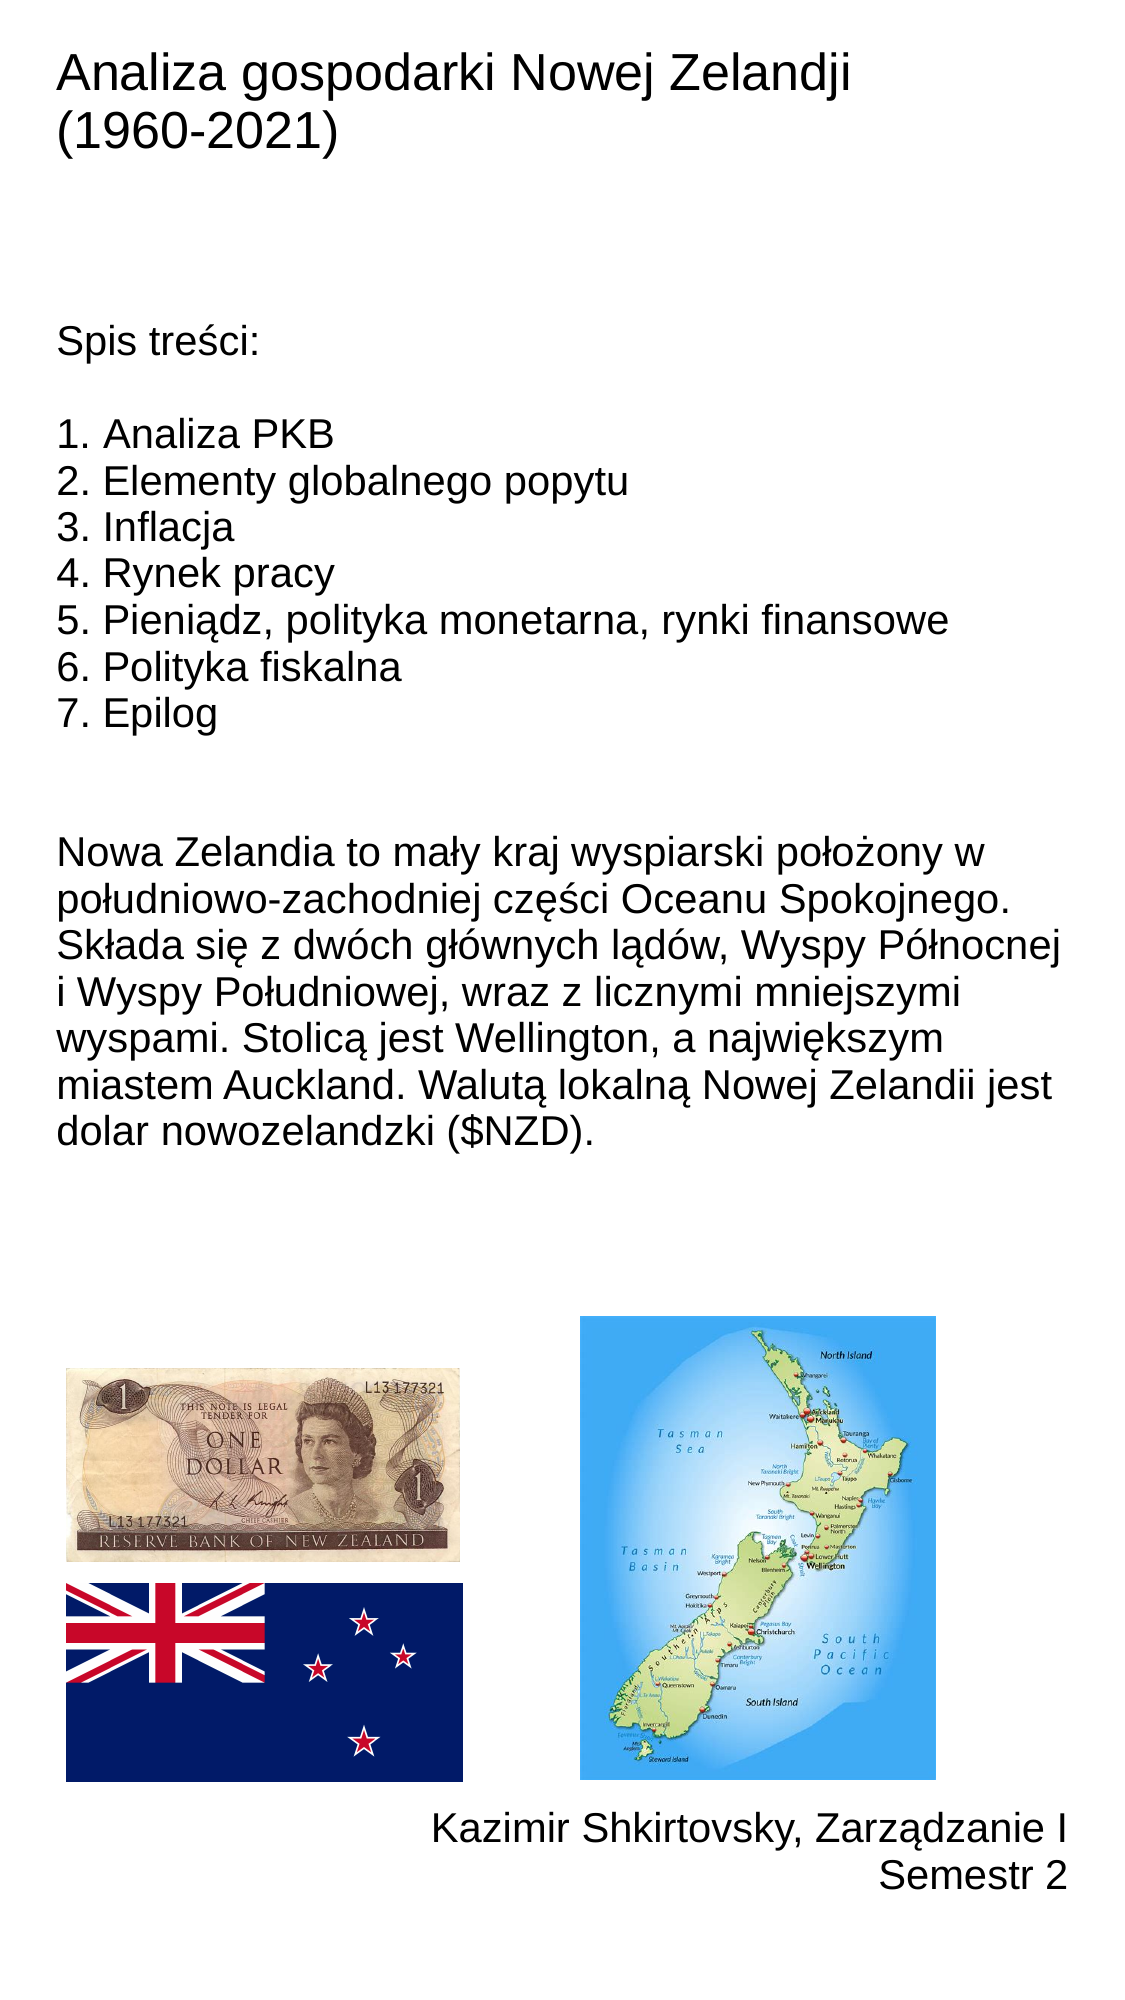

# Analiza gospodarki Nowej Zelandji
(1960-2021)
Spis treści:
 Analiza PKB
2. Elementy globalnego popytu
3. Inflacja
4. Rynek pracy
5. Pieniądz, polityka monetarna, rynki finansowe
6. Polityka fiskalna
7. Epilog
Nowa Zelandia to mały kraj wyspiarski położony w południowo-zachodniej części Oceanu Spokojnego. Składa się z dwóch głównych lądów, Wyspy Północnej i Wyspy Południowej, wraz z licznymi mniejszymi wyspami. Stolicą jest Wellington, a największym miastem Auckland. Walutą lokalną Nowej Zelandii jest dolar nowozelandzki ($NZD).
Kazimir Shkirtovsky, Zarządzanie I
Semestr 2